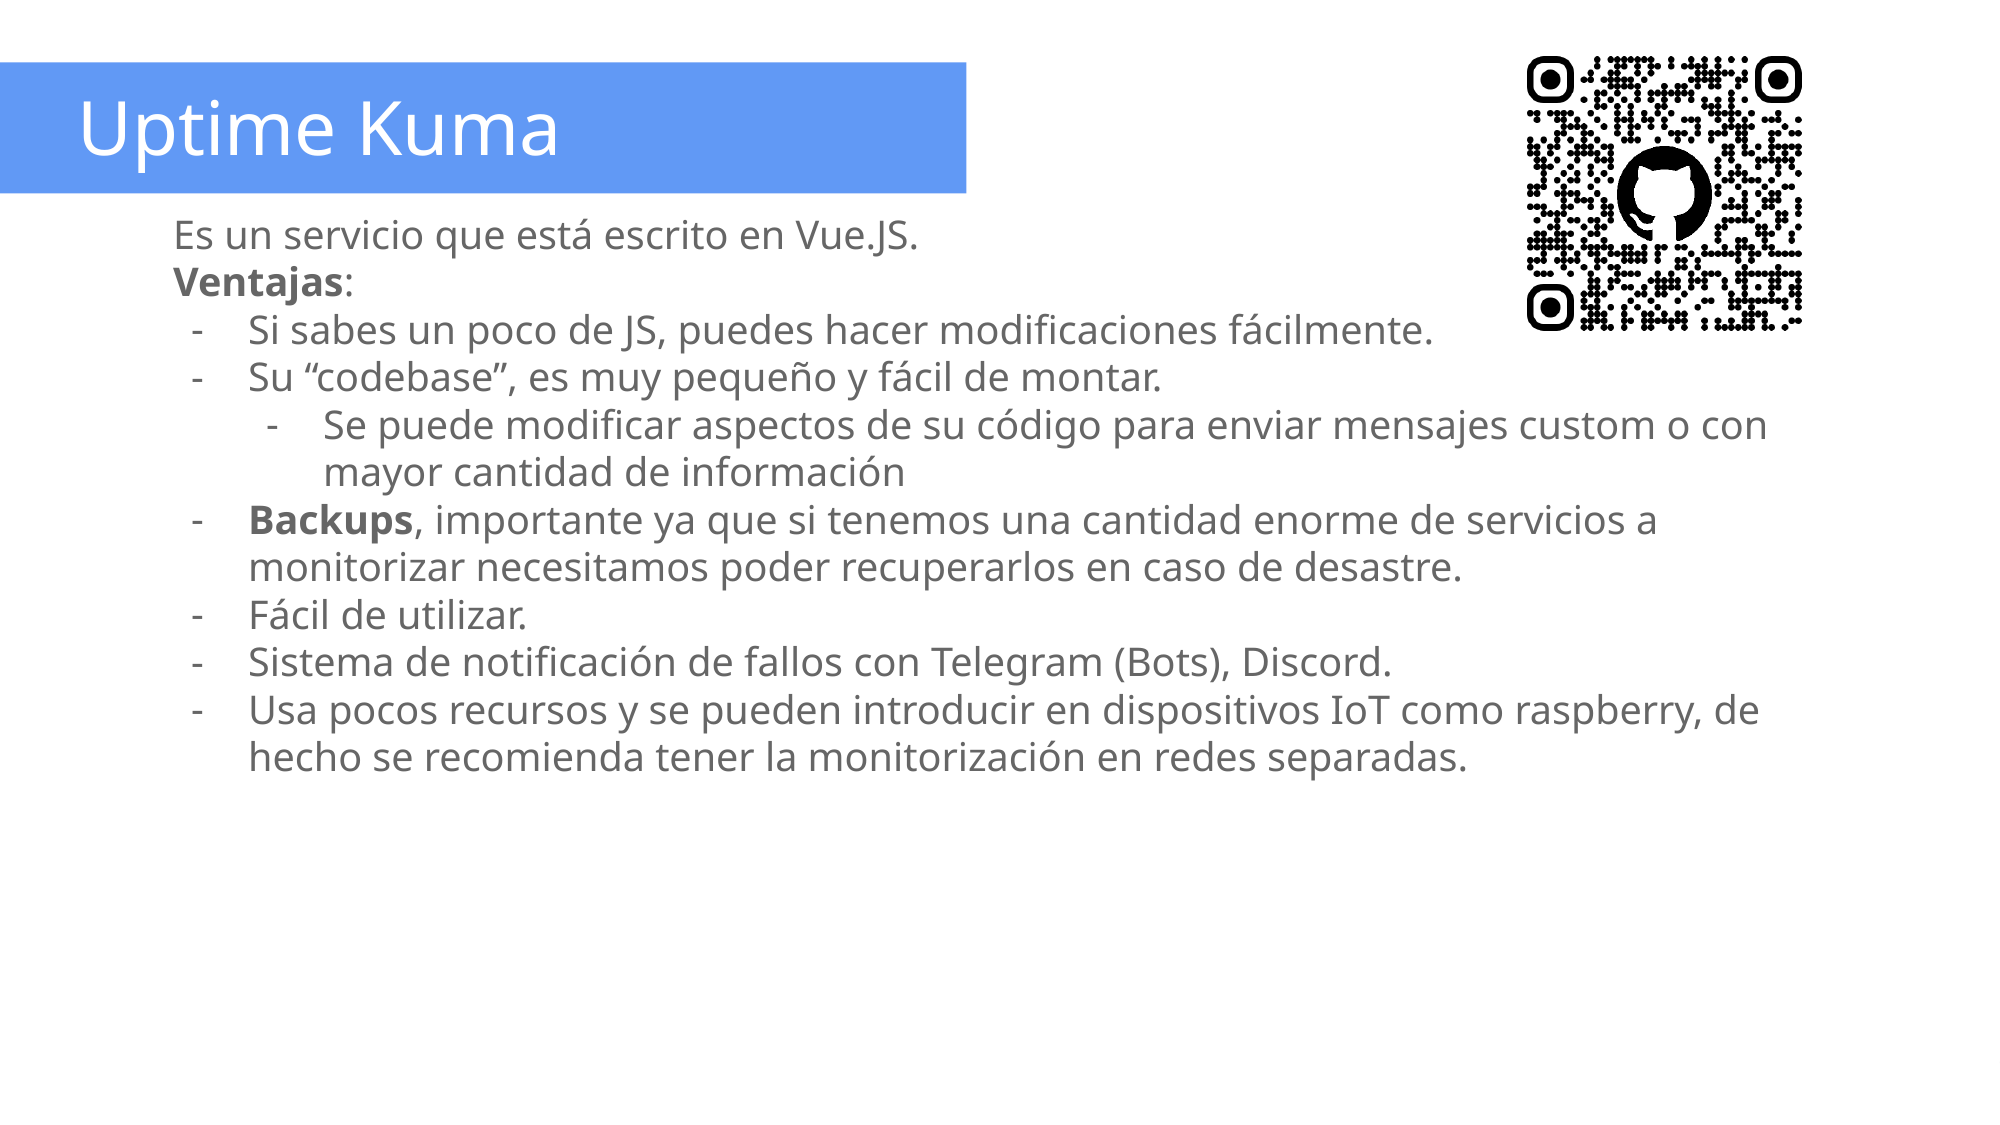

Uptime Kuma
Es un servicio que está escrito en Vue.JS.
Ventajas:
Si sabes un poco de JS, puedes hacer modificaciones fácilmente.
Su “codebase”, es muy pequeño y fácil de montar.
Se puede modificar aspectos de su código para enviar mensajes custom o con mayor cantidad de información
Backups, importante ya que si tenemos una cantidad enorme de servicios a monitorizar necesitamos poder recuperarlos en caso de desastre.
Fácil de utilizar.
Sistema de notificación de fallos con Telegram (Bots), Discord.
Usa pocos recursos y se pueden introducir en dispositivos IoT como raspberry, de hecho se recomienda tener la monitorización en redes separadas.